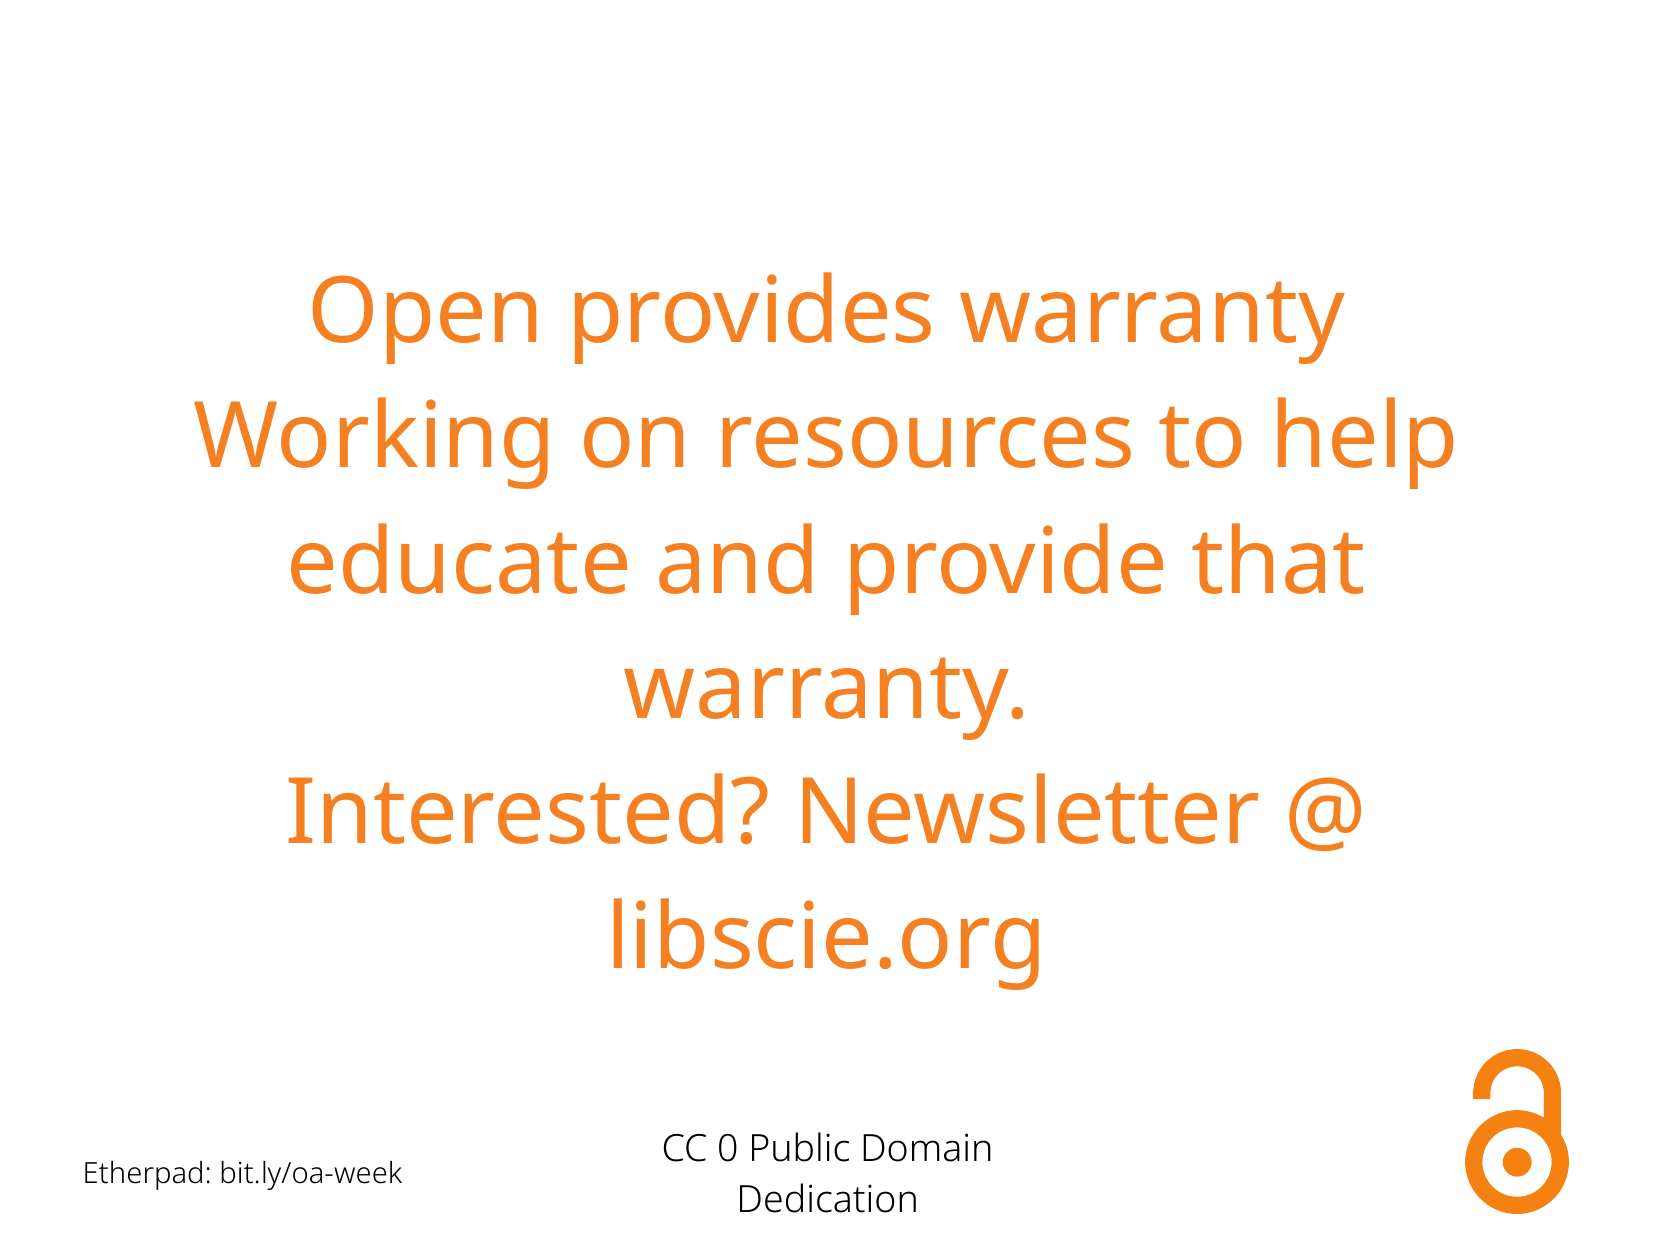

# Open provides warranty Working on resources to help educate and provide that warranty. Interested? Newsletter @ libscie.org